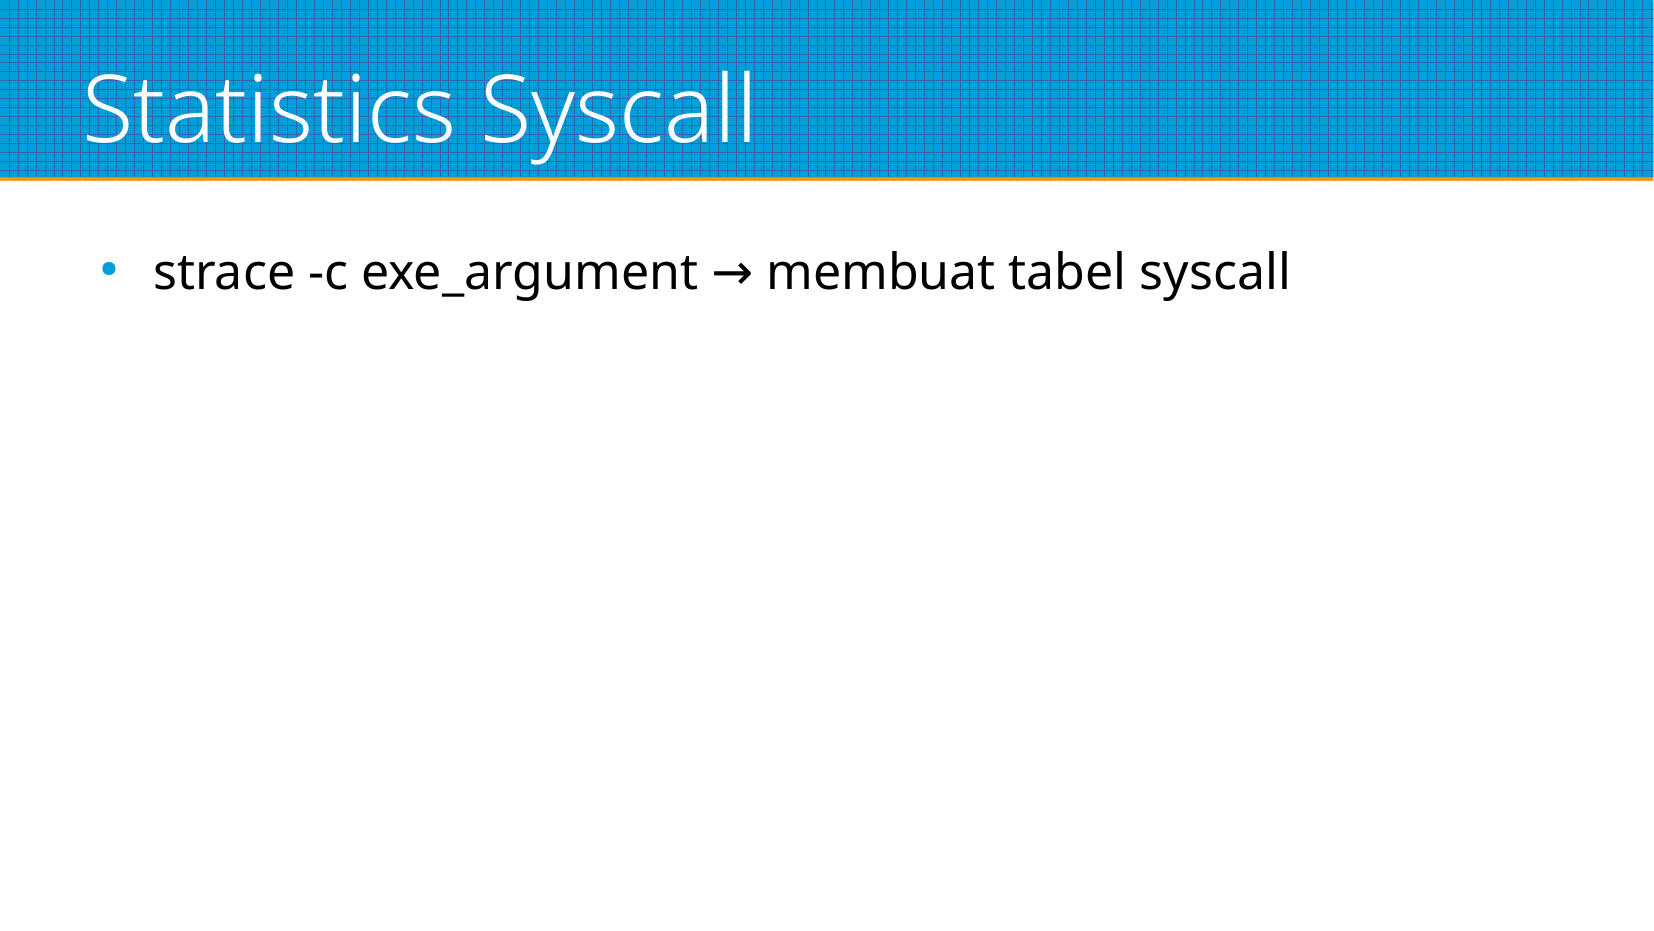

# Statistics Syscall
strace -c exe_argument → membuat tabel syscall